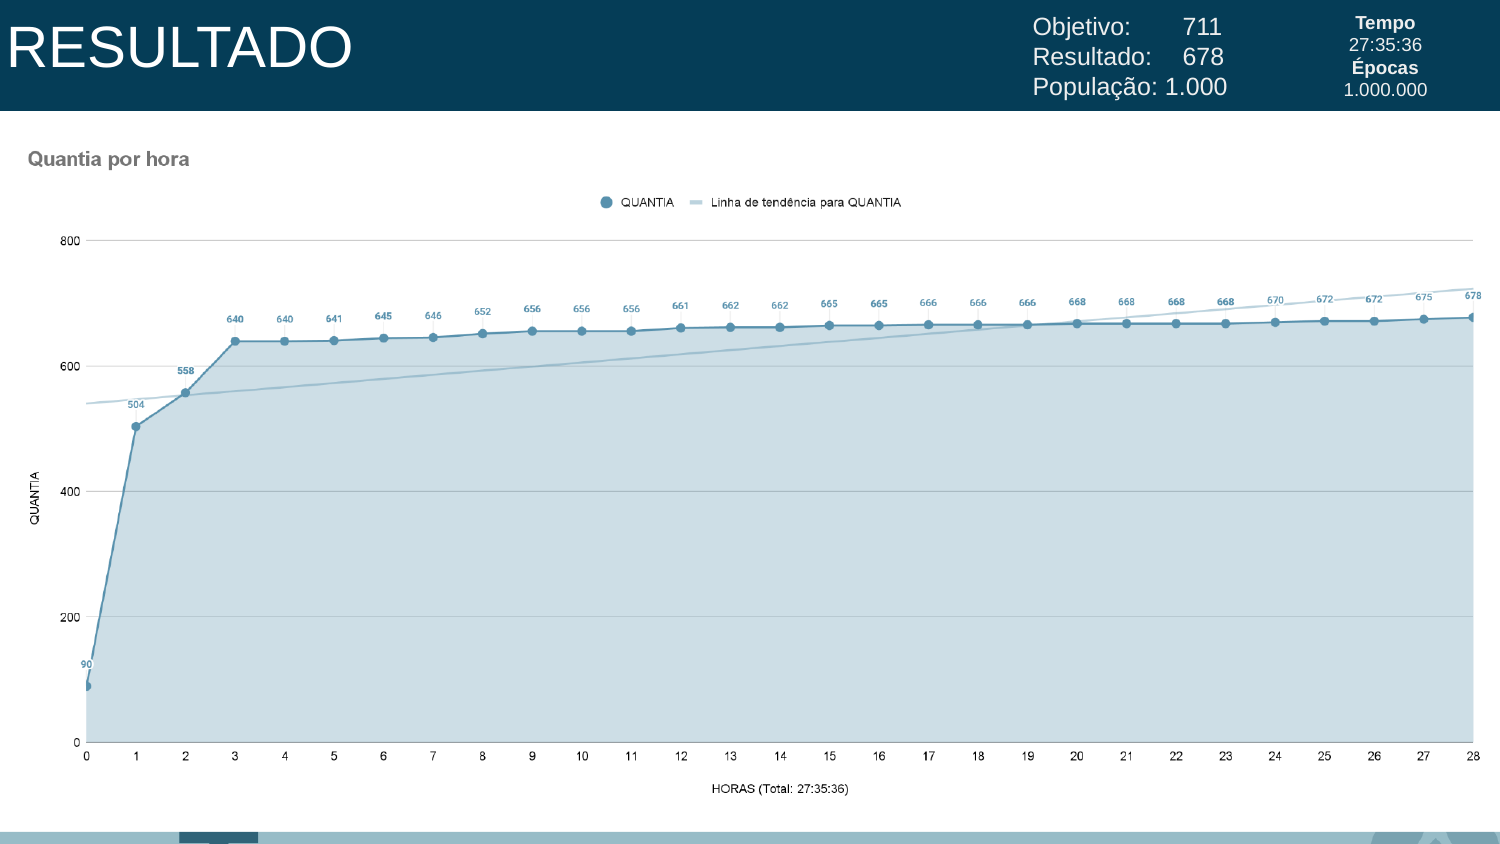

# RESULTADO
Objetivo: 	711
Resultado: 	678
População: 1.000
Tempo
27:35:36
Épocas
1.000.000